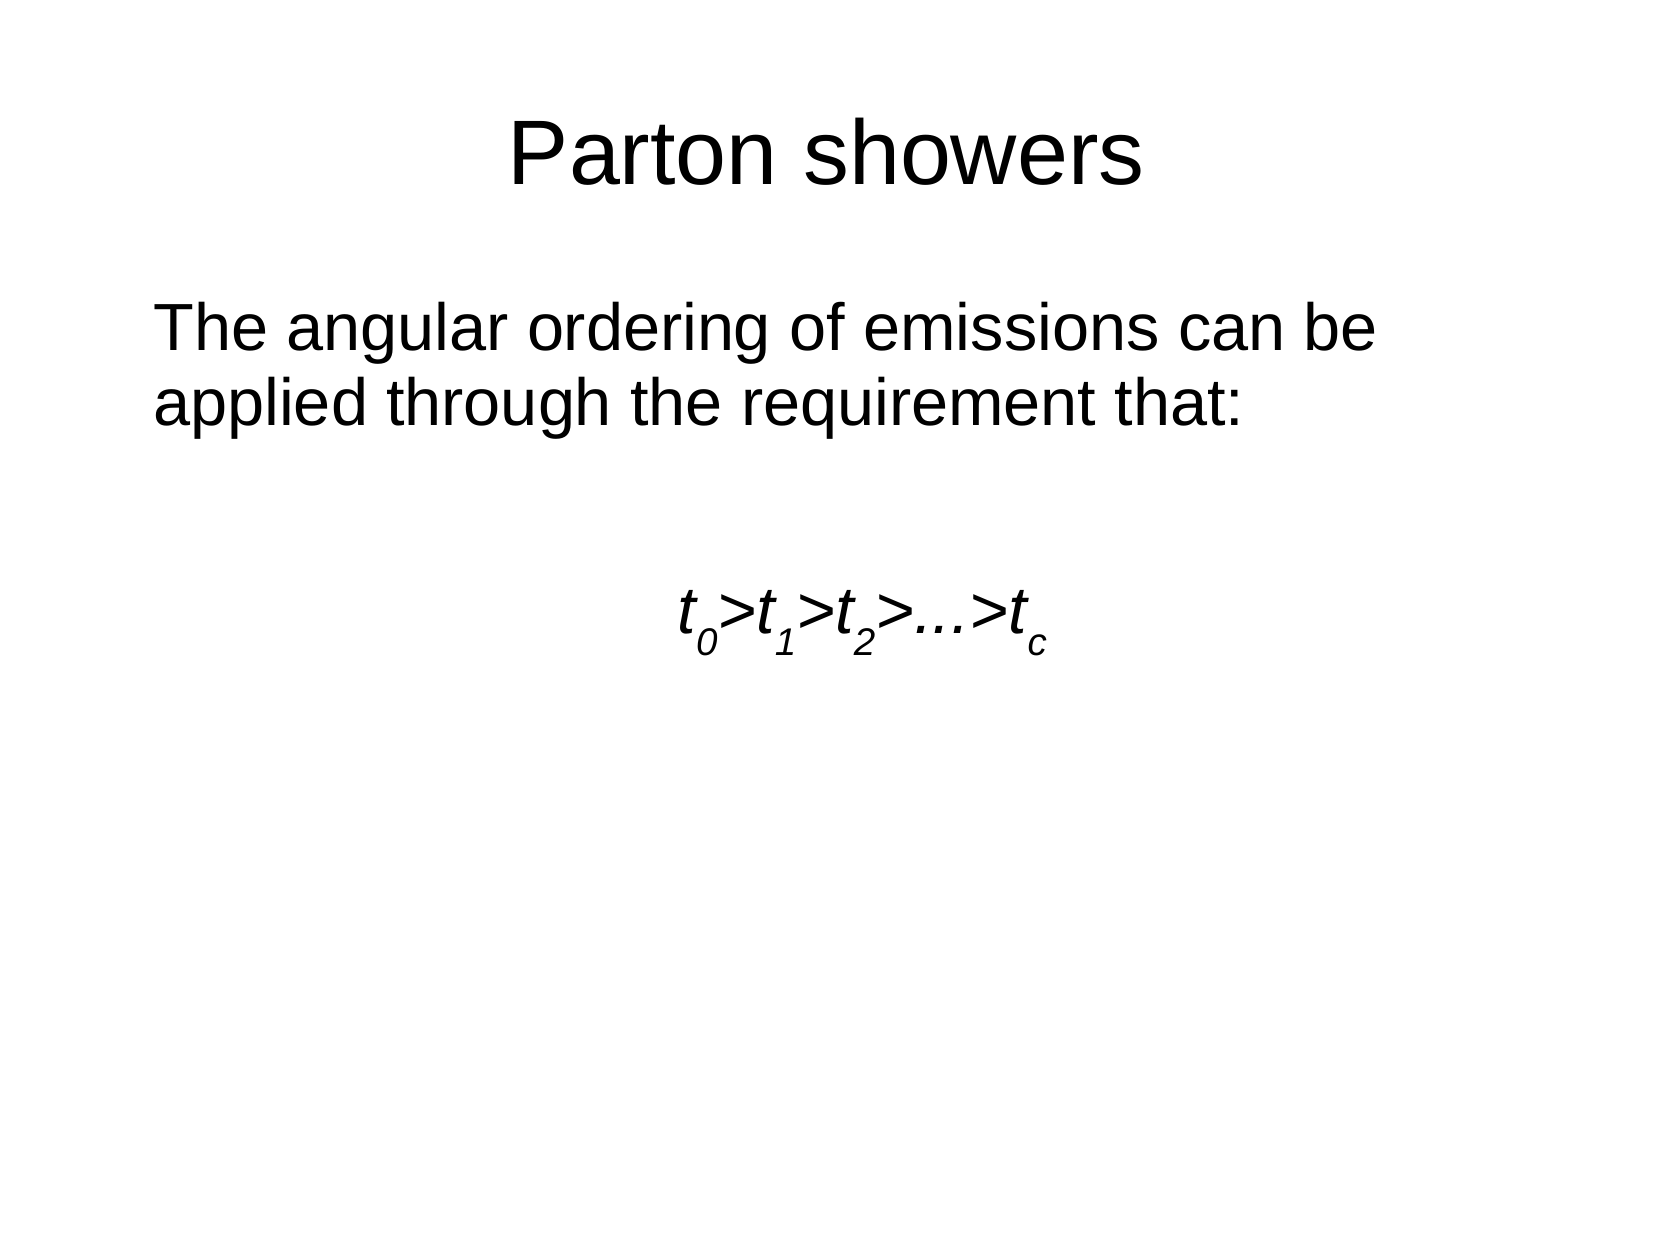

# Parton showers
The angular ordering of emissions can be applied through the requirement that:
t0>t1>t2>...>tc